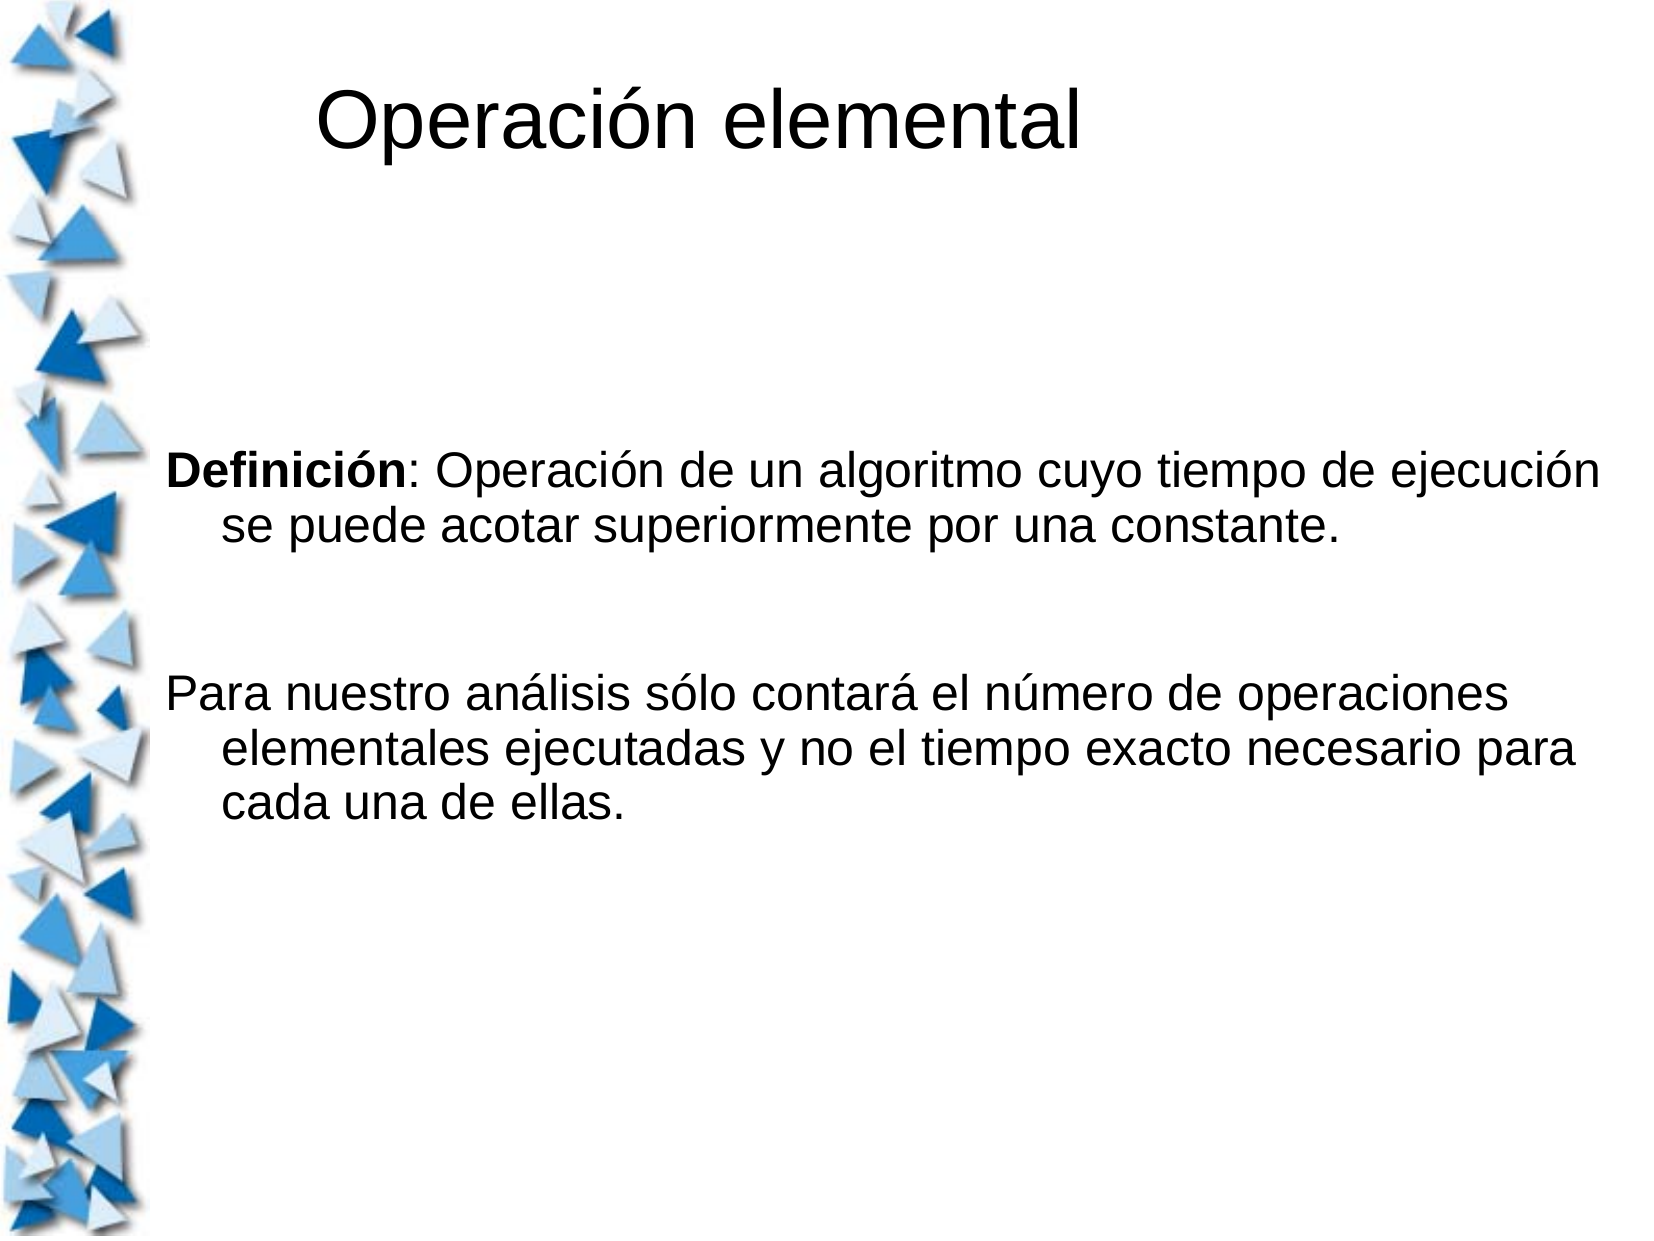

# Operación elemental
Definición: Operación de un algoritmo cuyo tiempo de ejecución se puede acotar superiormente por una constante.
Para nuestro análisis sólo contará el número de operaciones elementales ejecutadas y no el tiempo exacto necesario para cada una de ellas.